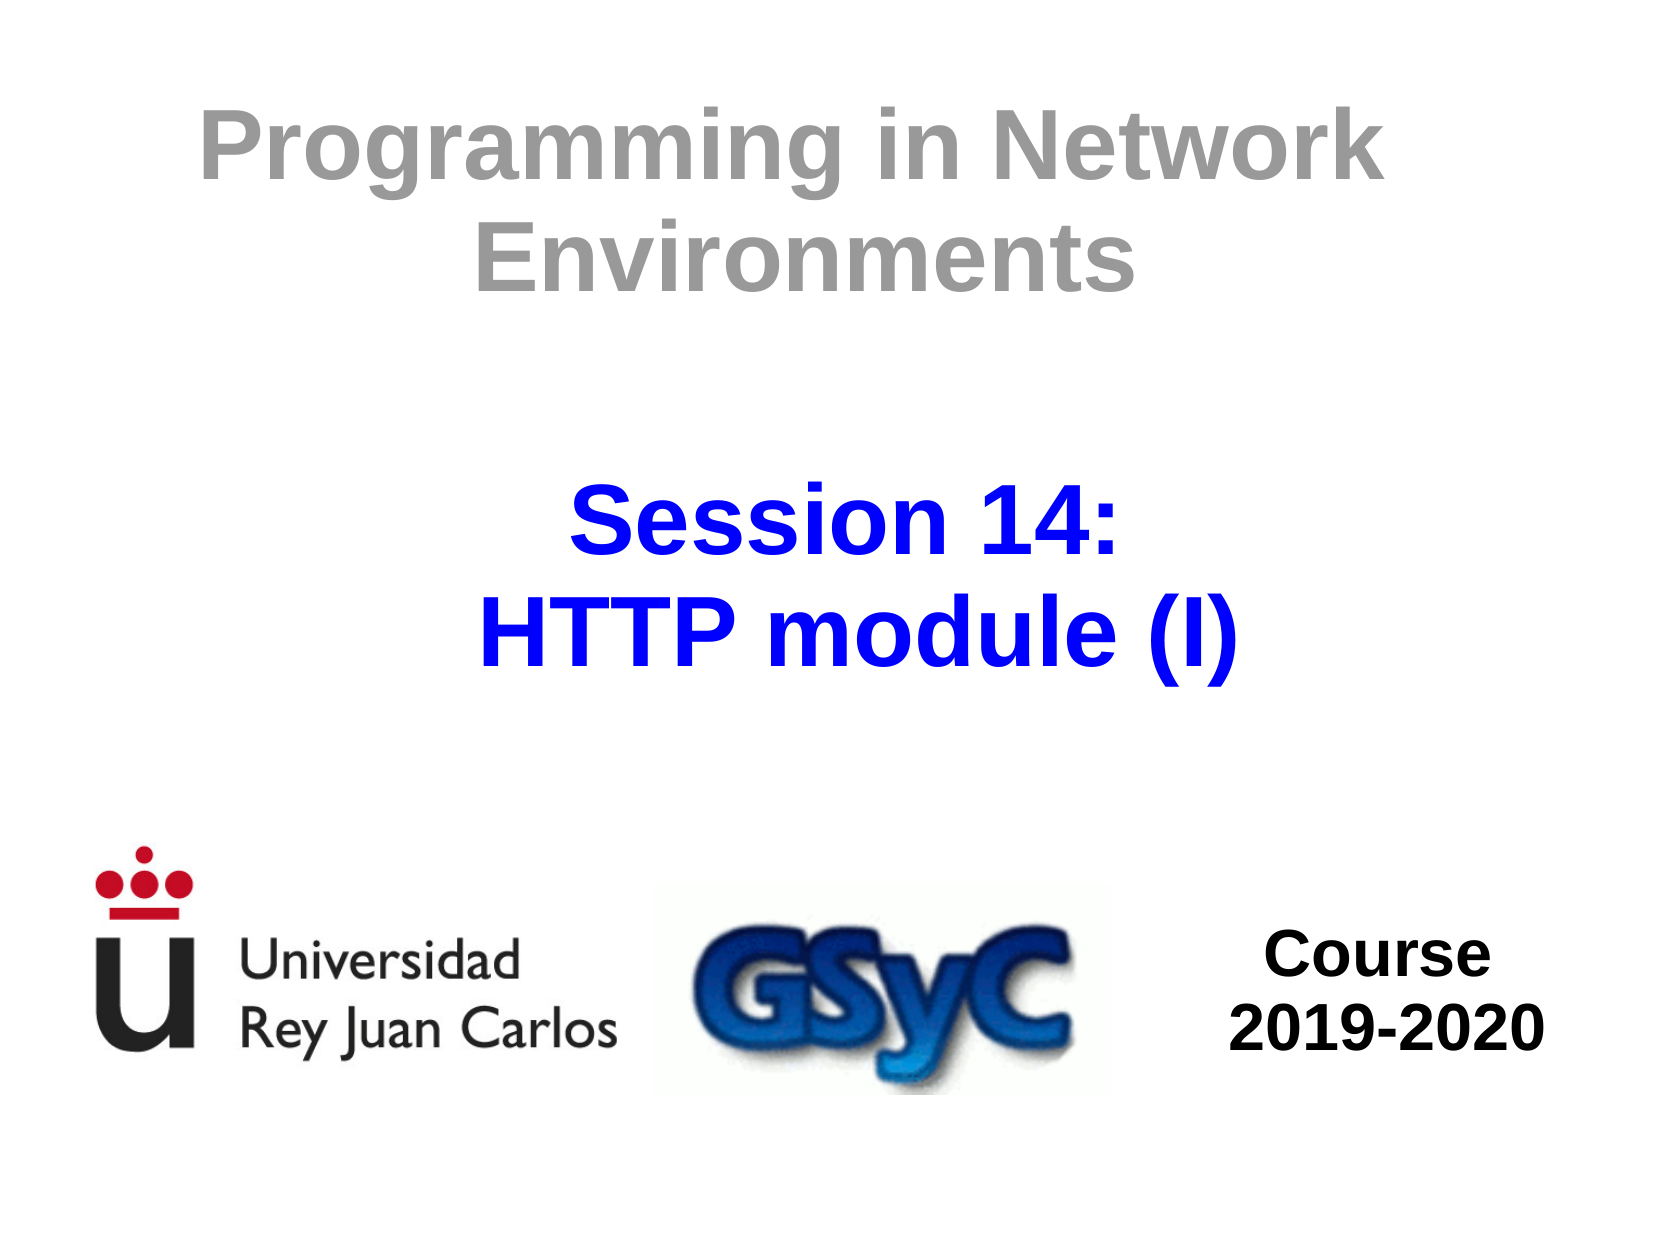

# Programming in Network Environments
Session 14:
HTTP module (I)
Course
2019-2020